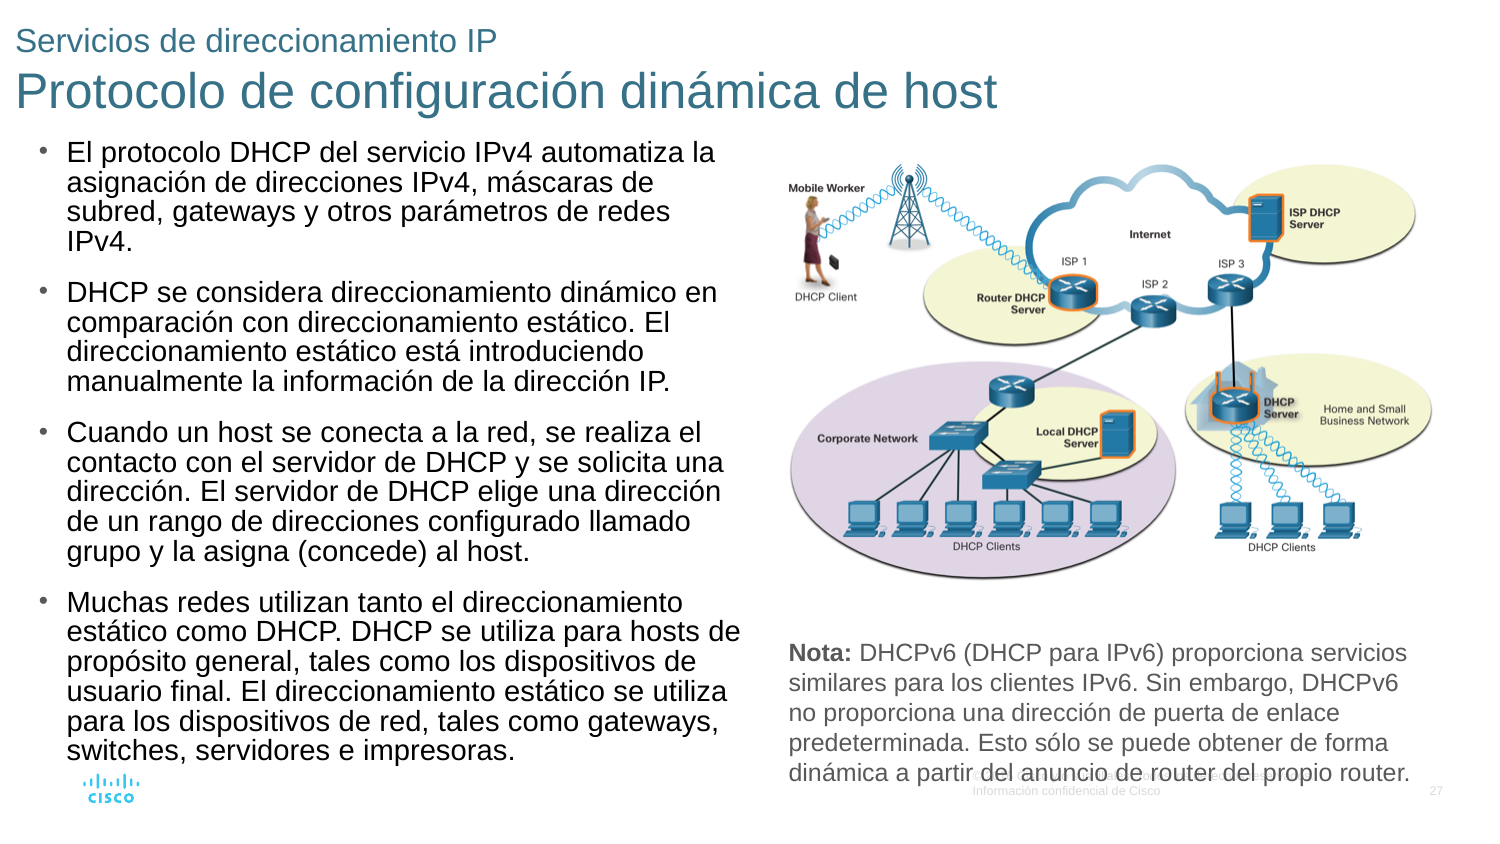

# Servicios de direccionamiento IP Protocolo de configuración dinámica de host
El protocolo DHCP del servicio IPv4 automatiza la asignación de direcciones IPv4, máscaras de subred, gateways y otros parámetros de redes IPv4.
DHCP se considera direccionamiento dinámico en comparación con direccionamiento estático. El direccionamiento estático está introduciendo manualmente la información de la dirección IP.
Cuando un host se conecta a la red, se realiza el contacto con el servidor de DHCP y se solicita una dirección. El servidor de DHCP elige una dirección de un rango de direcciones configurado llamado grupo y la asigna (concede) al host.
Muchas redes utilizan tanto el direccionamiento estático como DHCP. DHCP se utiliza para hosts de propósito general, tales como los dispositivos de usuario final. El direccionamiento estático se utiliza para los dispositivos de red, tales como gateways, switches, servidores e impresoras.
Nota: DHCPv6 (DHCP para IPv6) proporciona servicios similares para los clientes IPv6. Sin embargo, DHCPv6 no proporciona una dirección de puerta de enlace predeterminada. Esto sólo se puede obtener de forma dinámica a partir del anuncio de router del propio router.